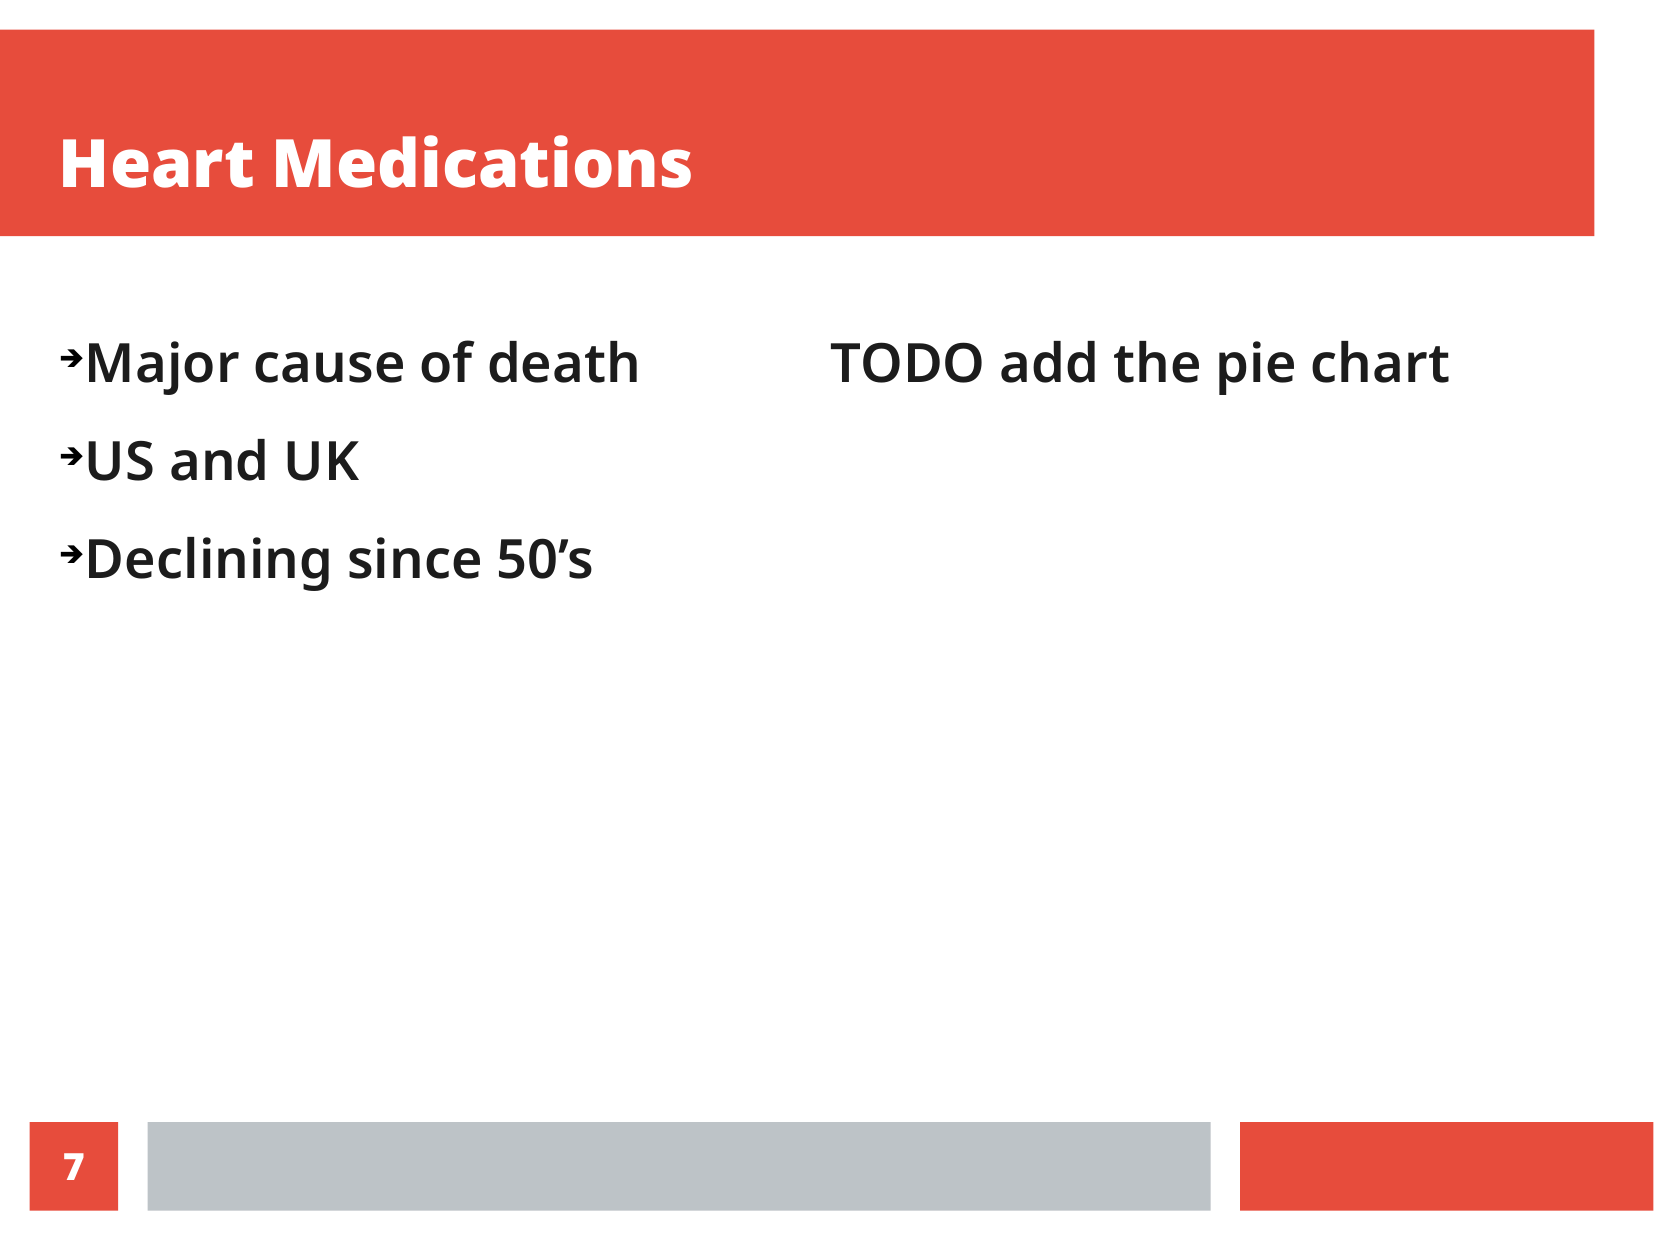

# Heart Medications
Major cause of death
US and UK
Declining since 50’s
TODO add the pie chart
7